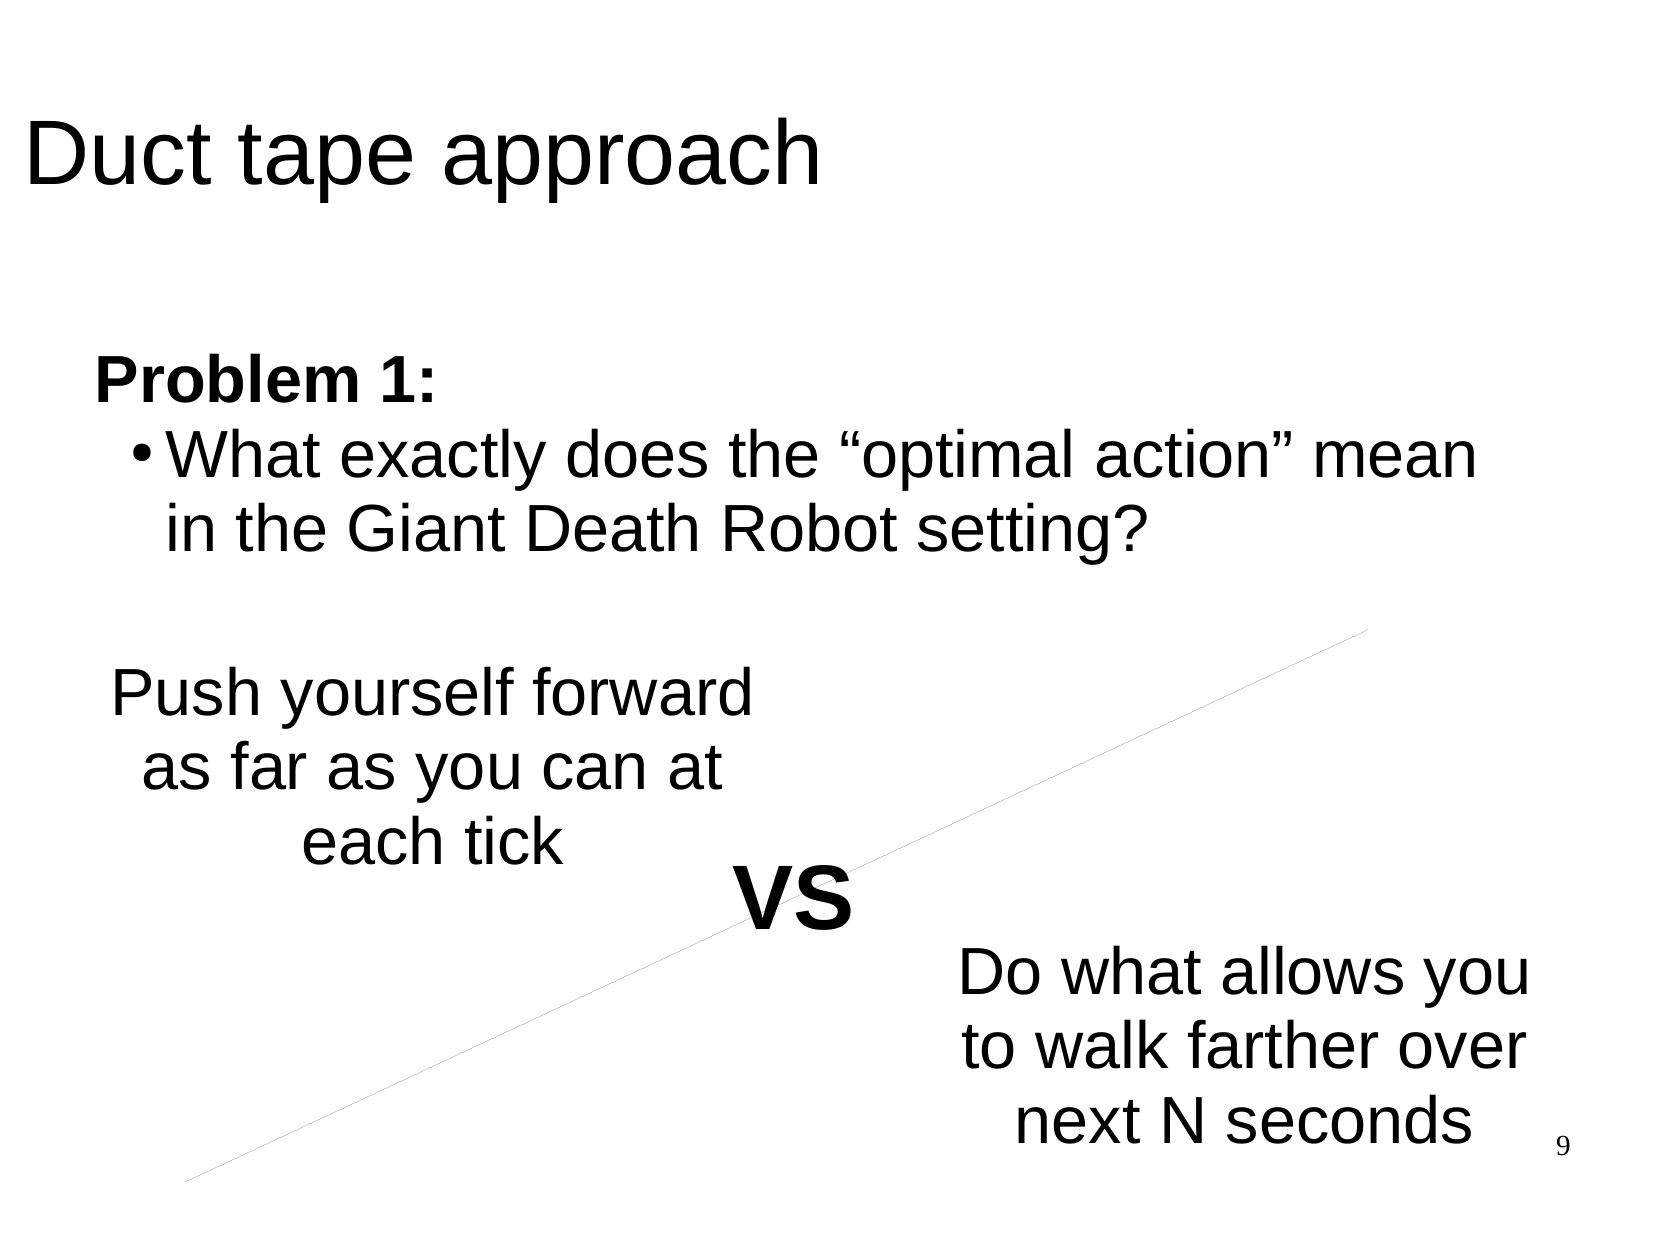

# Duct tape approach
Problem 1:
What exactly does the “optimal action” mean in the Giant Death Robot setting?
Push yourself forward as far as you can at each tick
VS
Do what allows you to walk farther over next N seconds
9